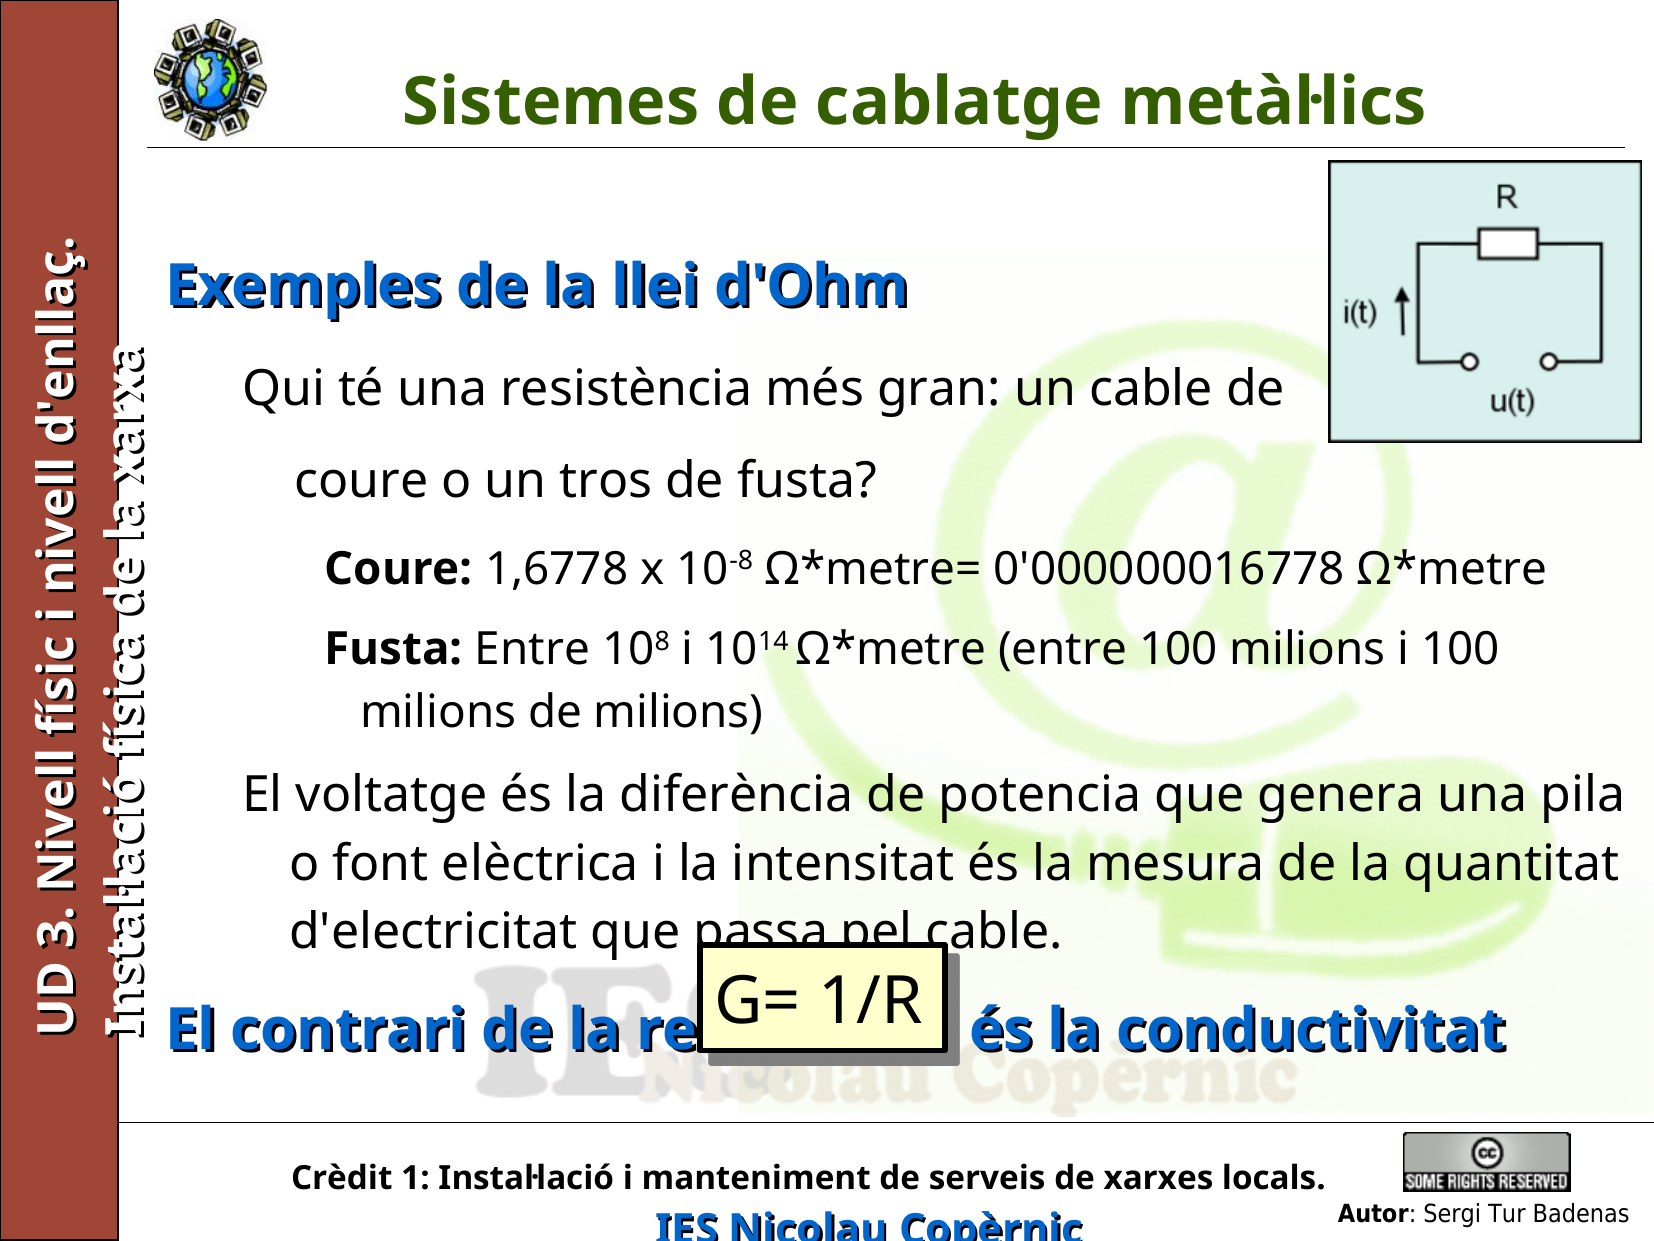

# Sistemes de cablatge metàl·lics
Exemples de la llei d'Ohm
Qui té una resistència més gran: un cable de
 coure o un tros de fusta?
Coure: 1,6778 x 10-8 Ω*metre= 0'000000016778 Ω*metre
Fusta: Entre 108 i 1014 Ω*metre (entre 100 milions i 100 milions de milions)
El voltatge és la diferència de potencia que genera una pila o font elèctrica i la intensitat és la mesura de la quantitat d'electricitat que passa pel cable.
El contrari de la resistència és la conductivitat
G= 1/R